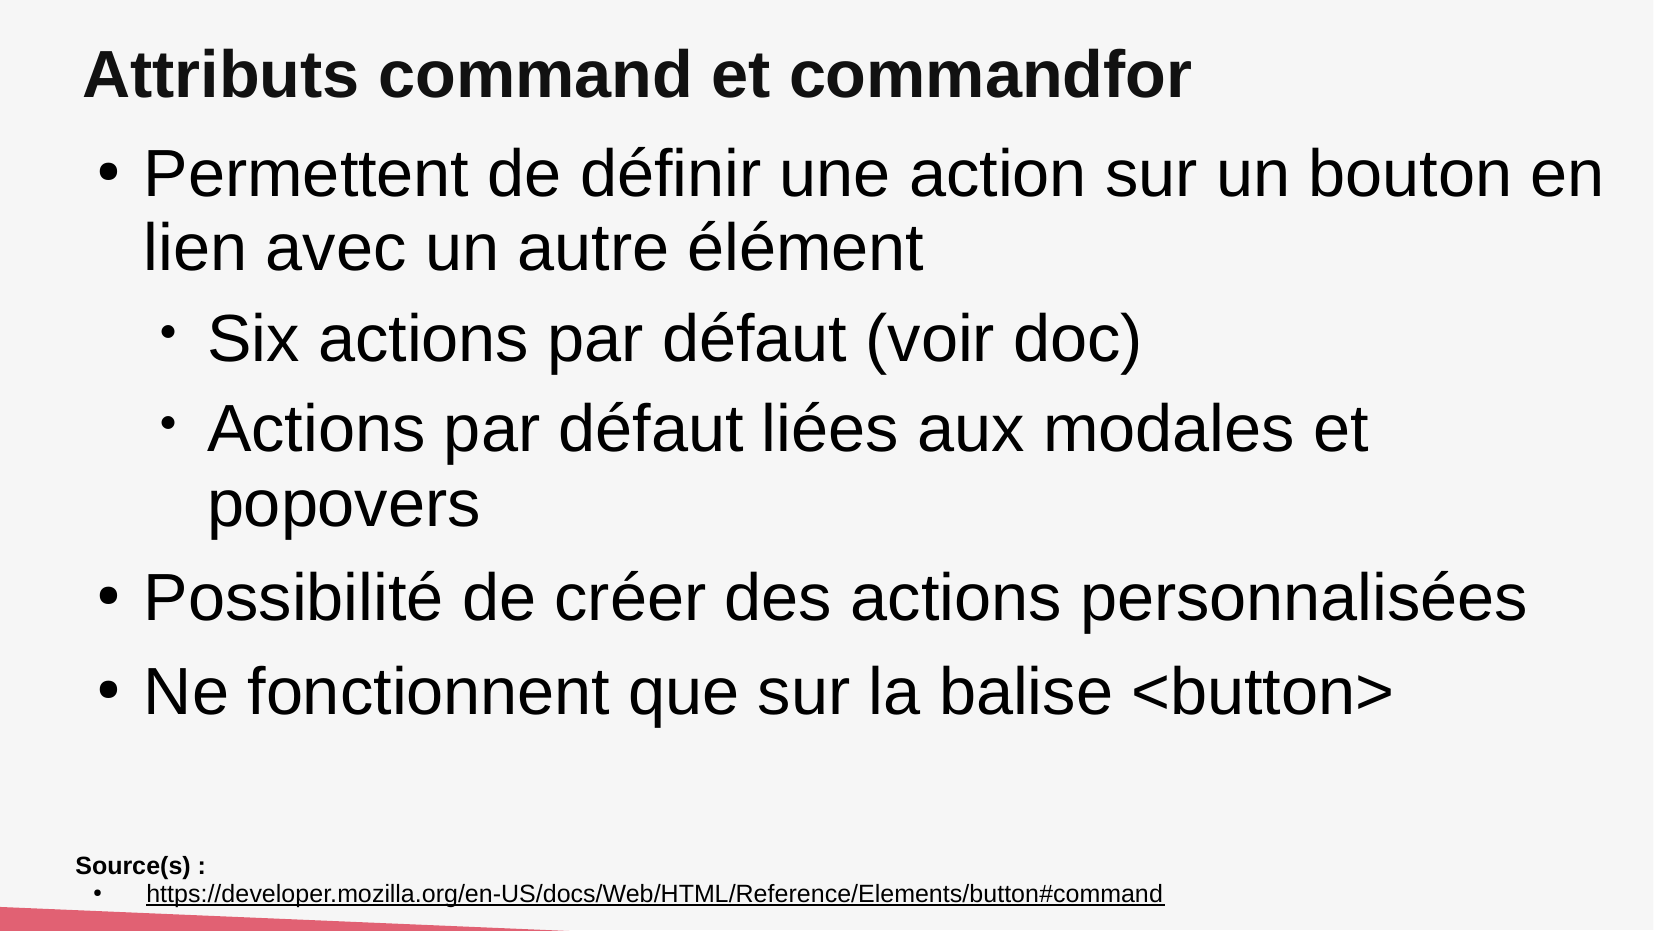

# Attributs command et commandfor
Permettent de définir une action sur un bouton en lien avec un autre élément
Six actions par défaut (voir doc)
Actions par défaut liées aux modales et popovers
Possibilité de créer des actions personnalisées
Ne fonctionnent que sur la balise <button>
Source(s) :
https://developer.mozilla.org/en-US/docs/Web/HTML/Reference/Elements/button#command